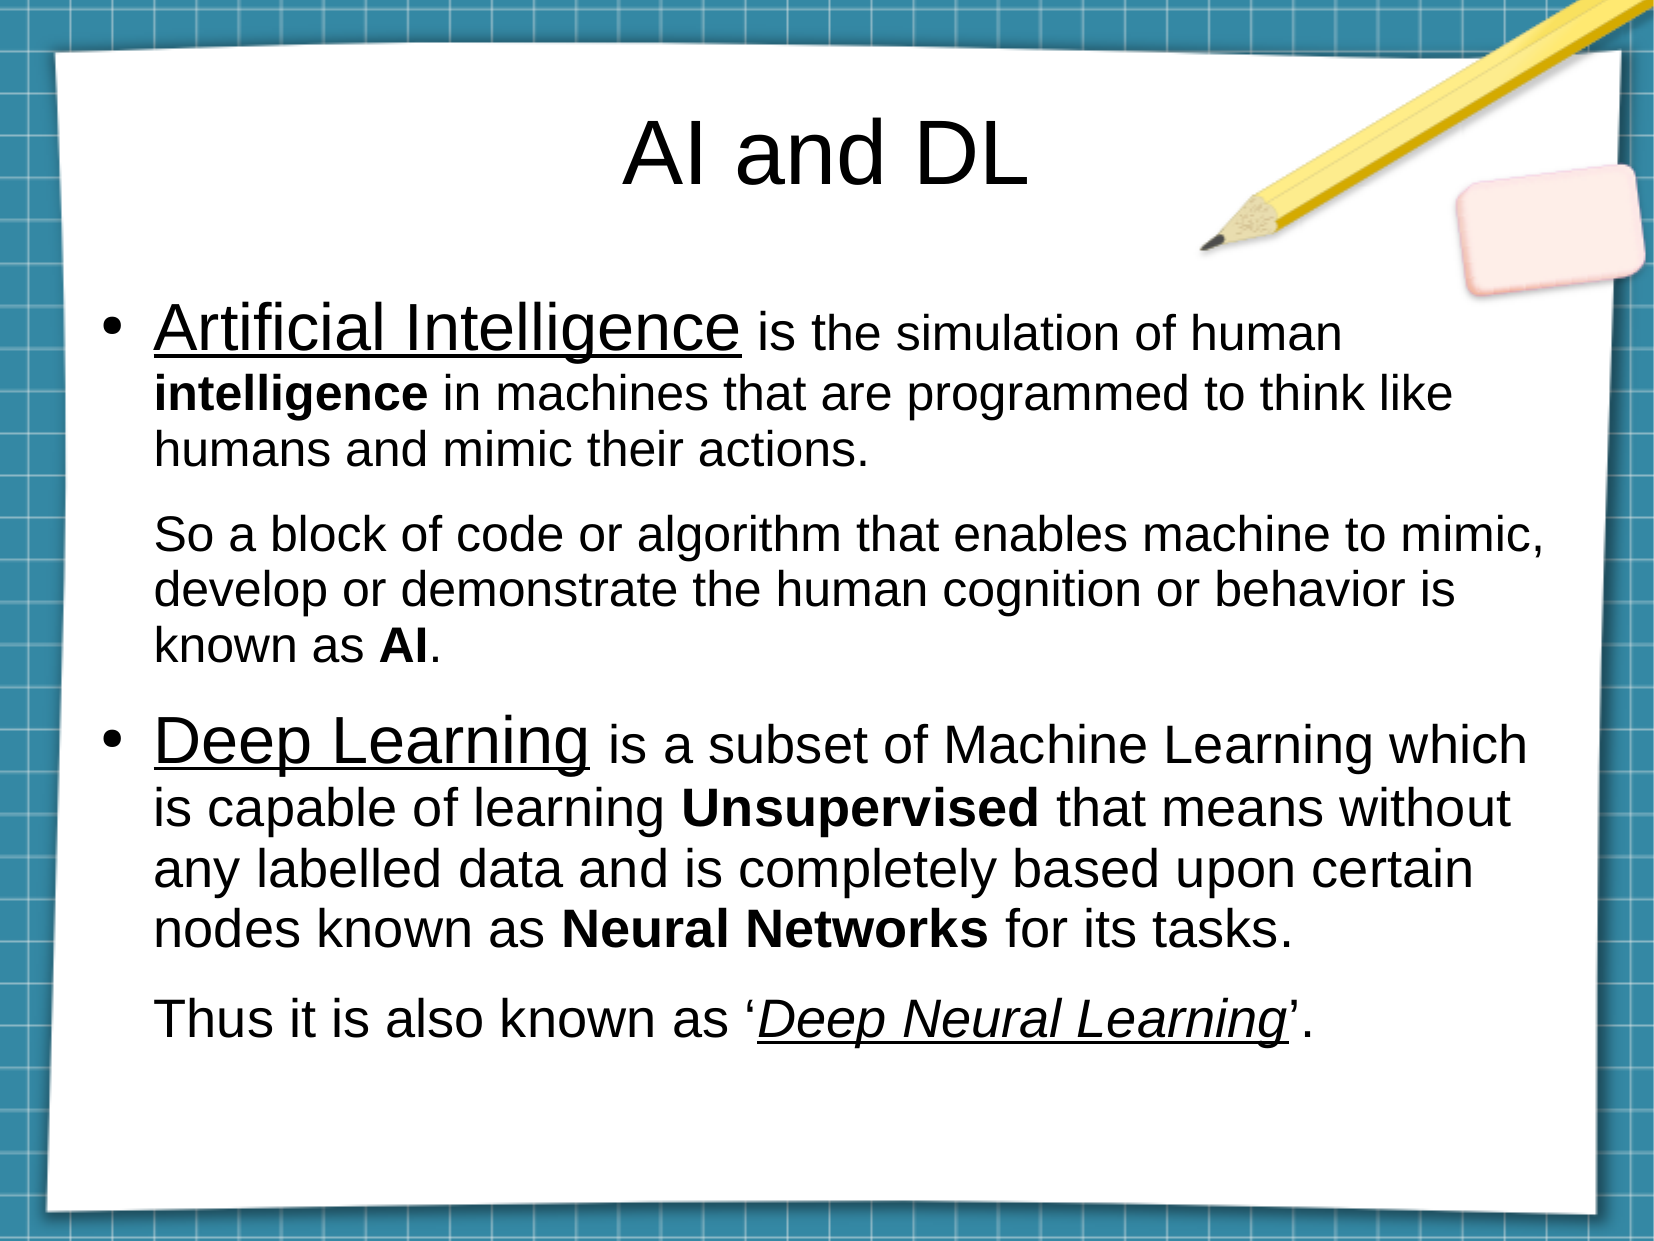

# AI and DL
Artificial Intelligence is the simulation of human intelligence in machines that are programmed to think like humans and mimic their actions.
So a block of code or algorithm that enables machine to mimic, develop or demonstrate the human cognition or behavior is known as AI.
Deep Learning is a subset of Machine Learning which is capable of learning Unsupervised that means without any labelled data and is completely based upon certain nodes known as Neural Networks for its tasks.
Thus it is also known as ‘Deep Neural Learning’.